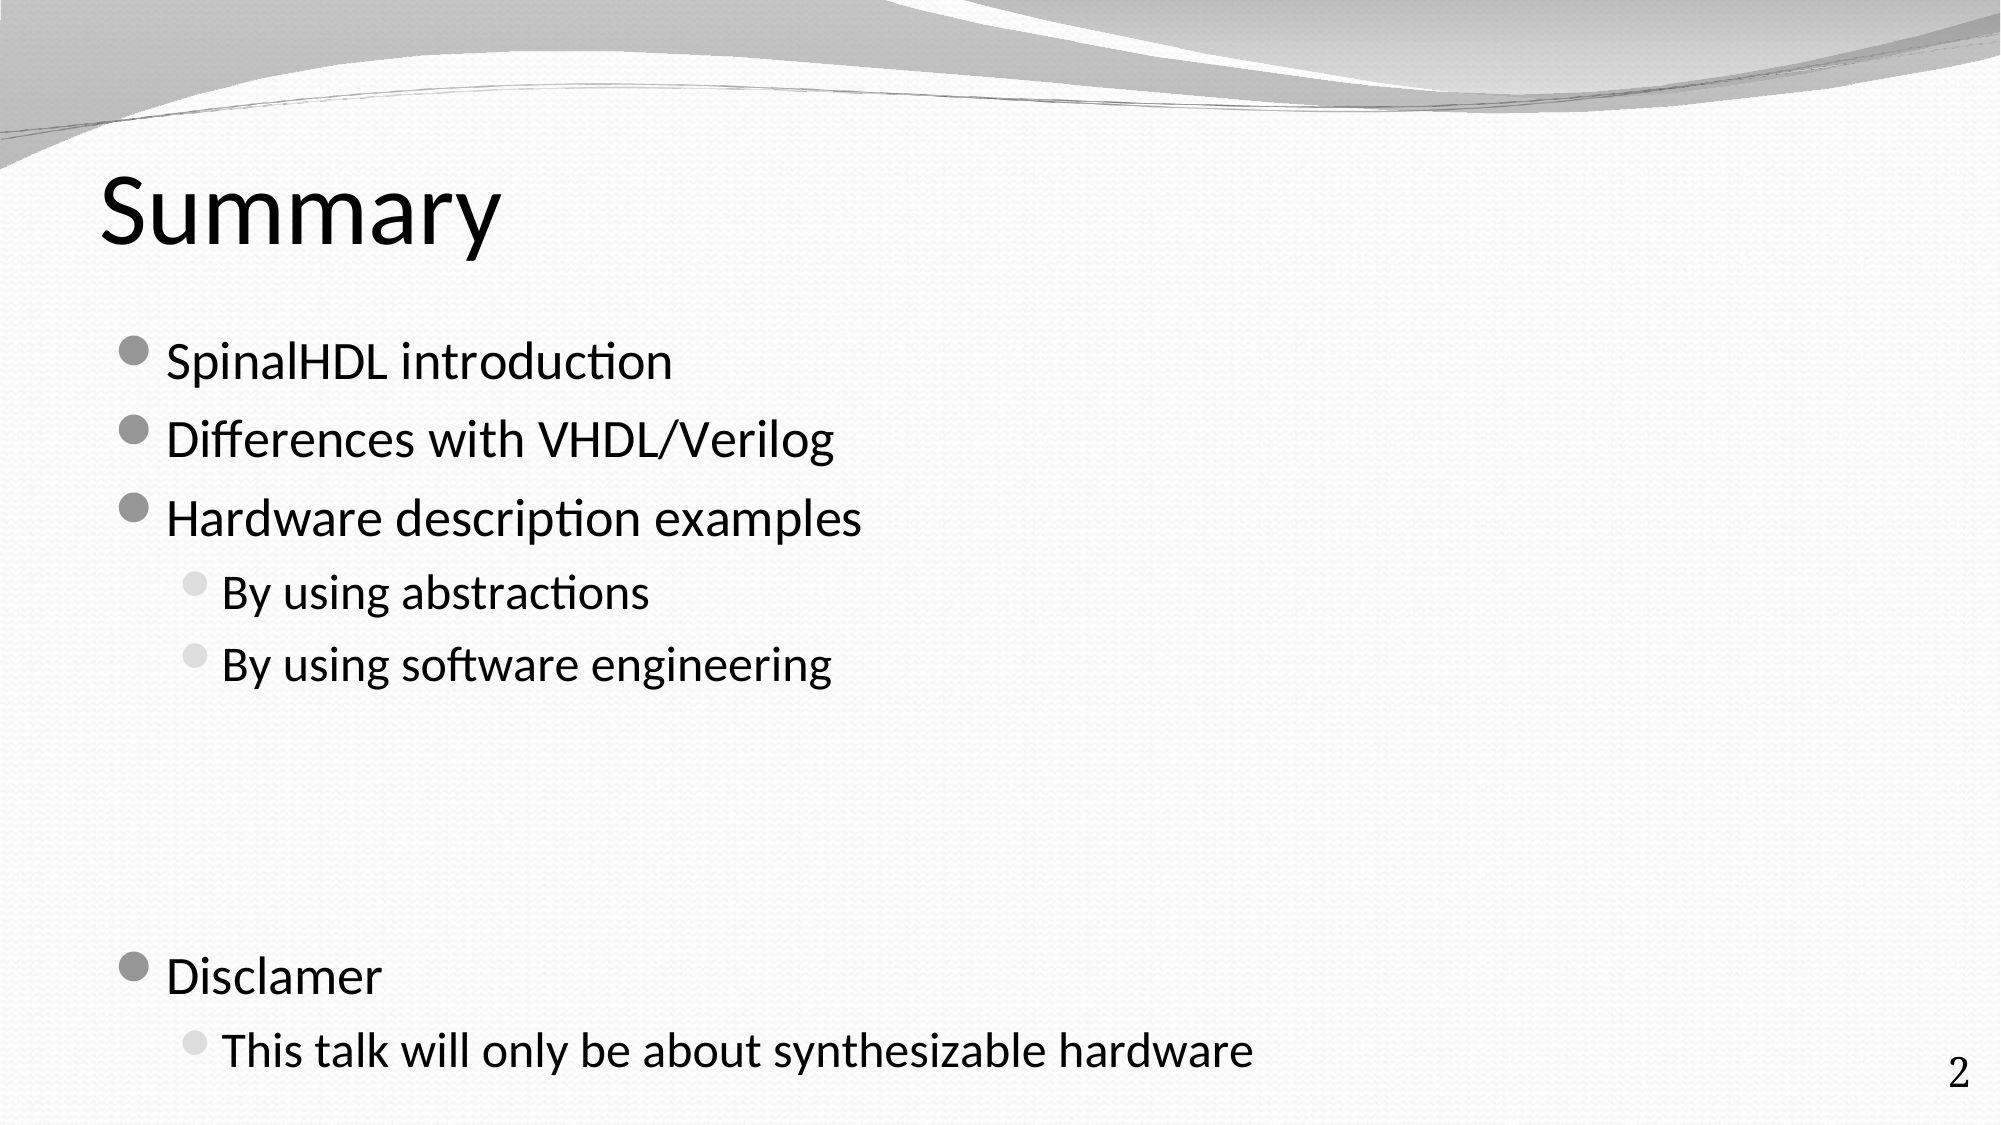

Summary
# SpinalHDL introduction
Differences with VHDL/Verilog
Hardware description examples
By using abstractions
By using software engineering
Disclamer
This talk will only be about synthesizable hardware